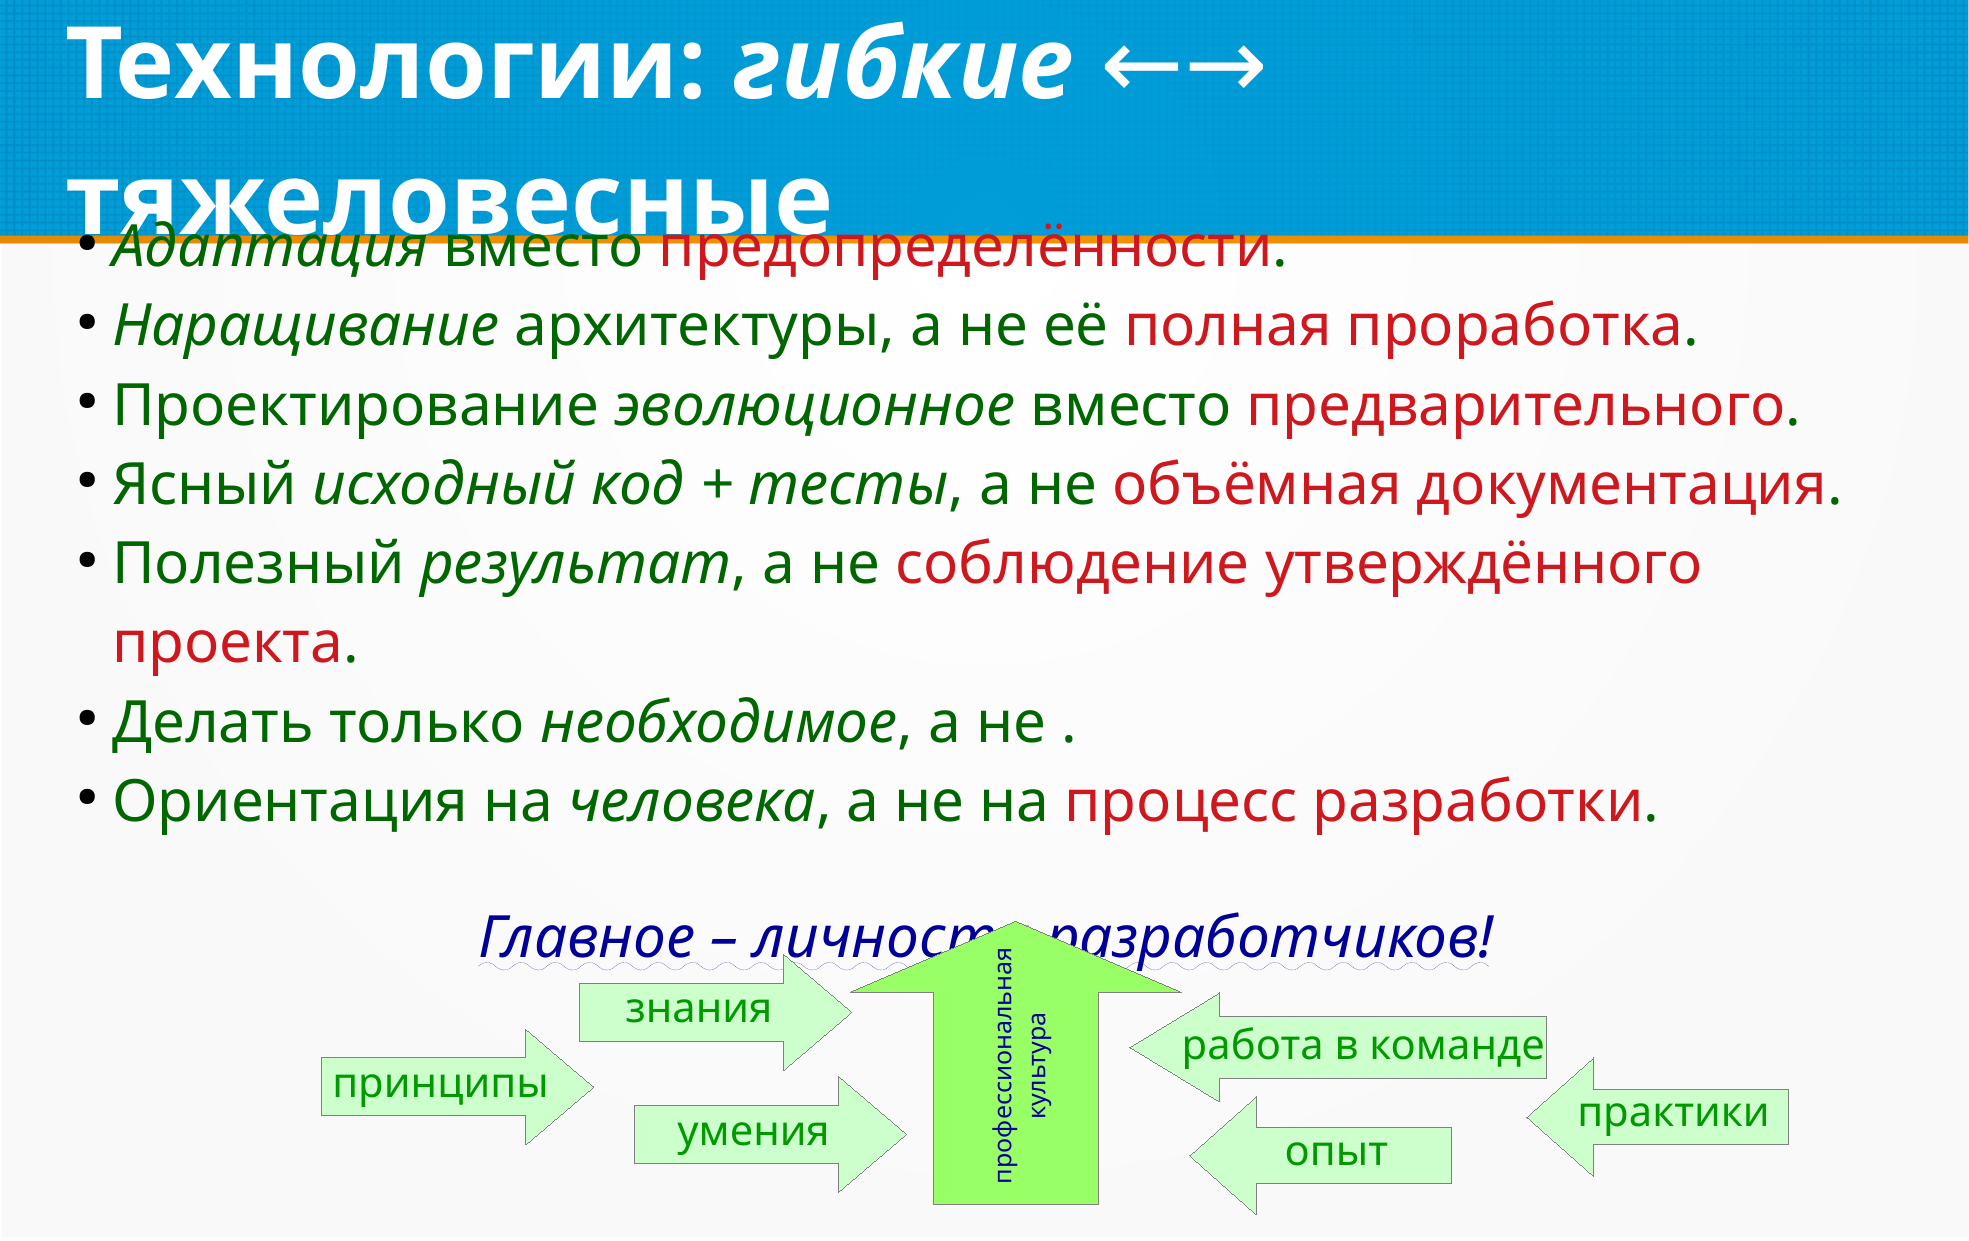

Технологии: гибкие ←→ тяжеловесные
Адаптация вместо предопределённости.
Наращивание архитектуры, а не её полная проработка.
Проектирование эволюционное вместо предварительного.
Ясный исходный код + тесты, а не объёмная документация.
Полезный результат, а не соблюдение утверждённого проекта.
Делать только необходимое, а не .
Ориентация на человека, а не на процесс разработки.
Главное – личности разработчиков!
знания
работа в команде
профессиональная
культура
принципы
практики
умения
опыт